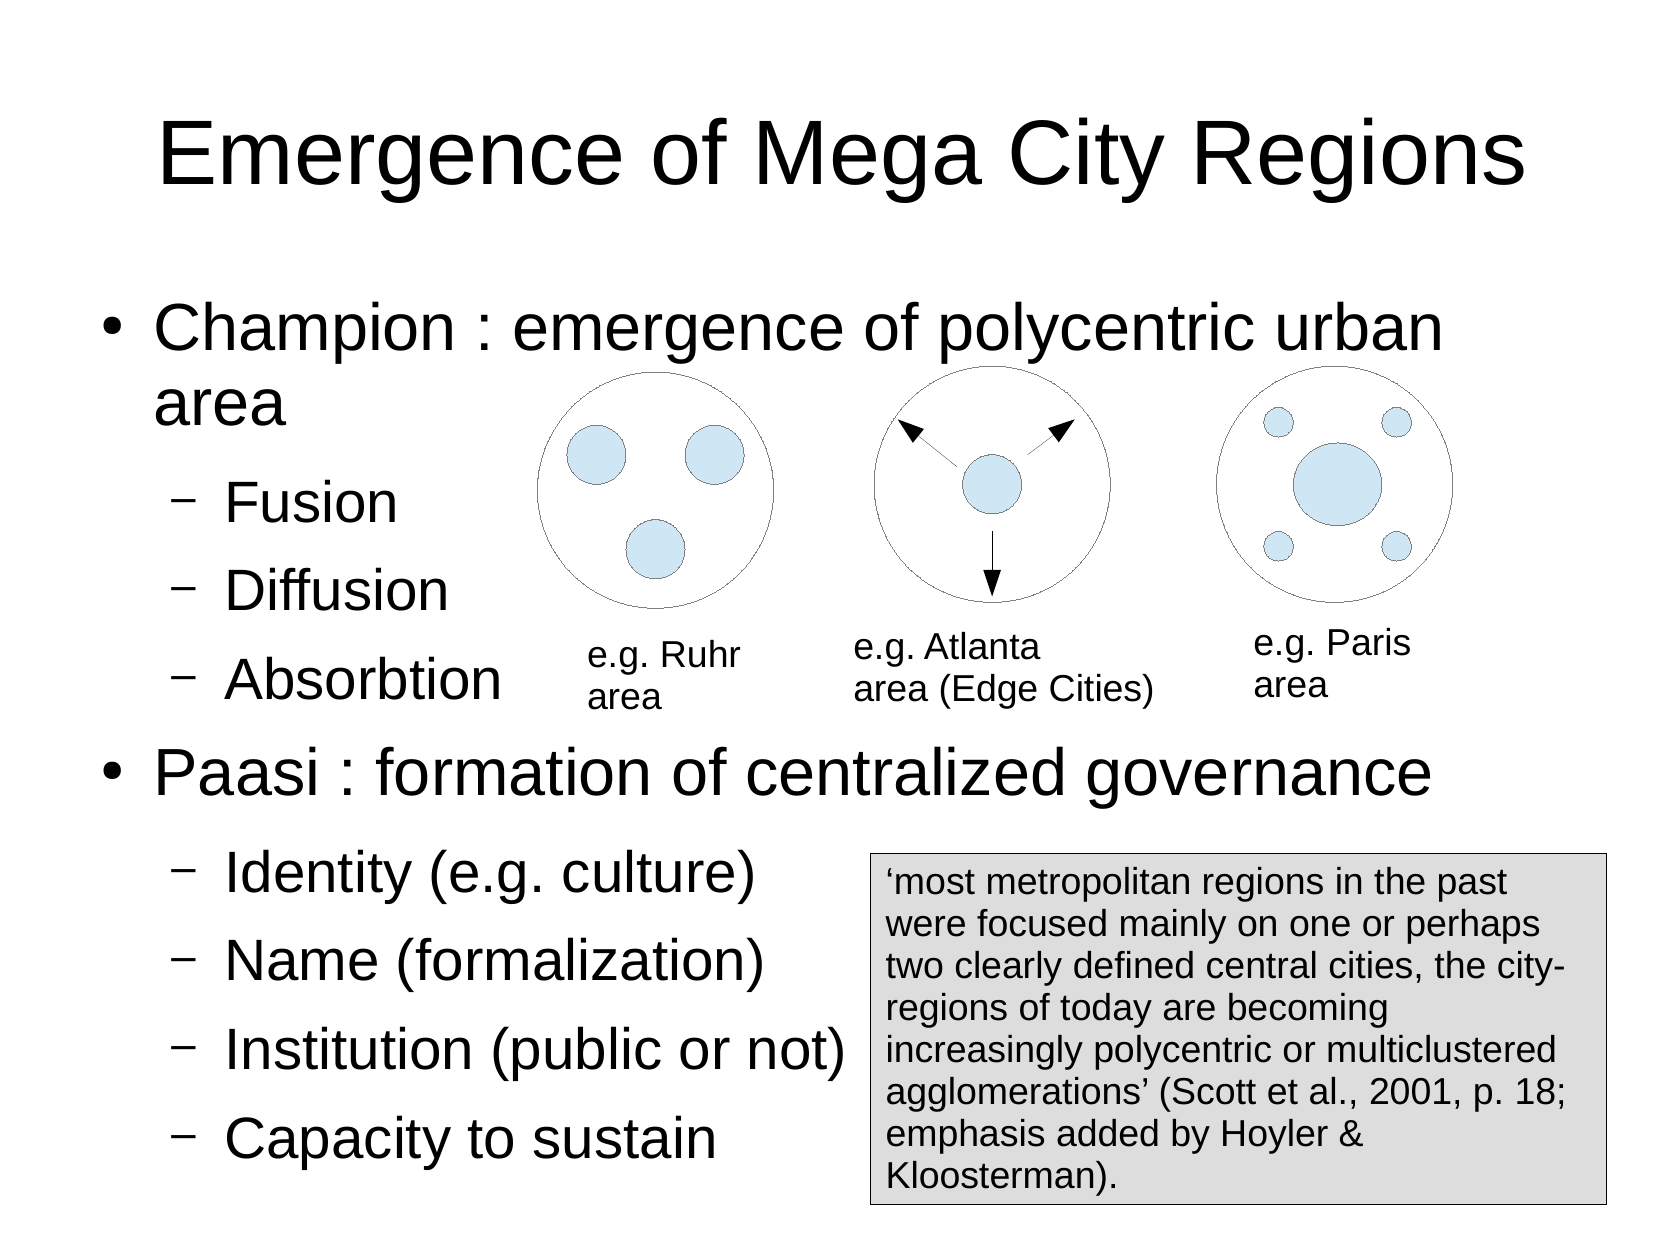

# Emergence of Mega City Regions
Champion : emergence of polycentric urban area
Fusion
Diffusion
Absorbtion
Paasi : formation of centralized governance
Identity (e.g. culture)
Name (formalization)
Institution (public or not)
Capacity to sustain
e.g. Paris
area
e.g. Atlanta
area (Edge Cities)
e.g. Ruhr
area
‘most metropolitan regions in the past were focused mainly on one or perhaps two clearly defined central cities, the city-regions of today are becoming increasingly polycentric or multiclustered agglomerations’ (Scott et al., 2001, p. 18; emphasis added by Hoyler & Kloosterman).
5